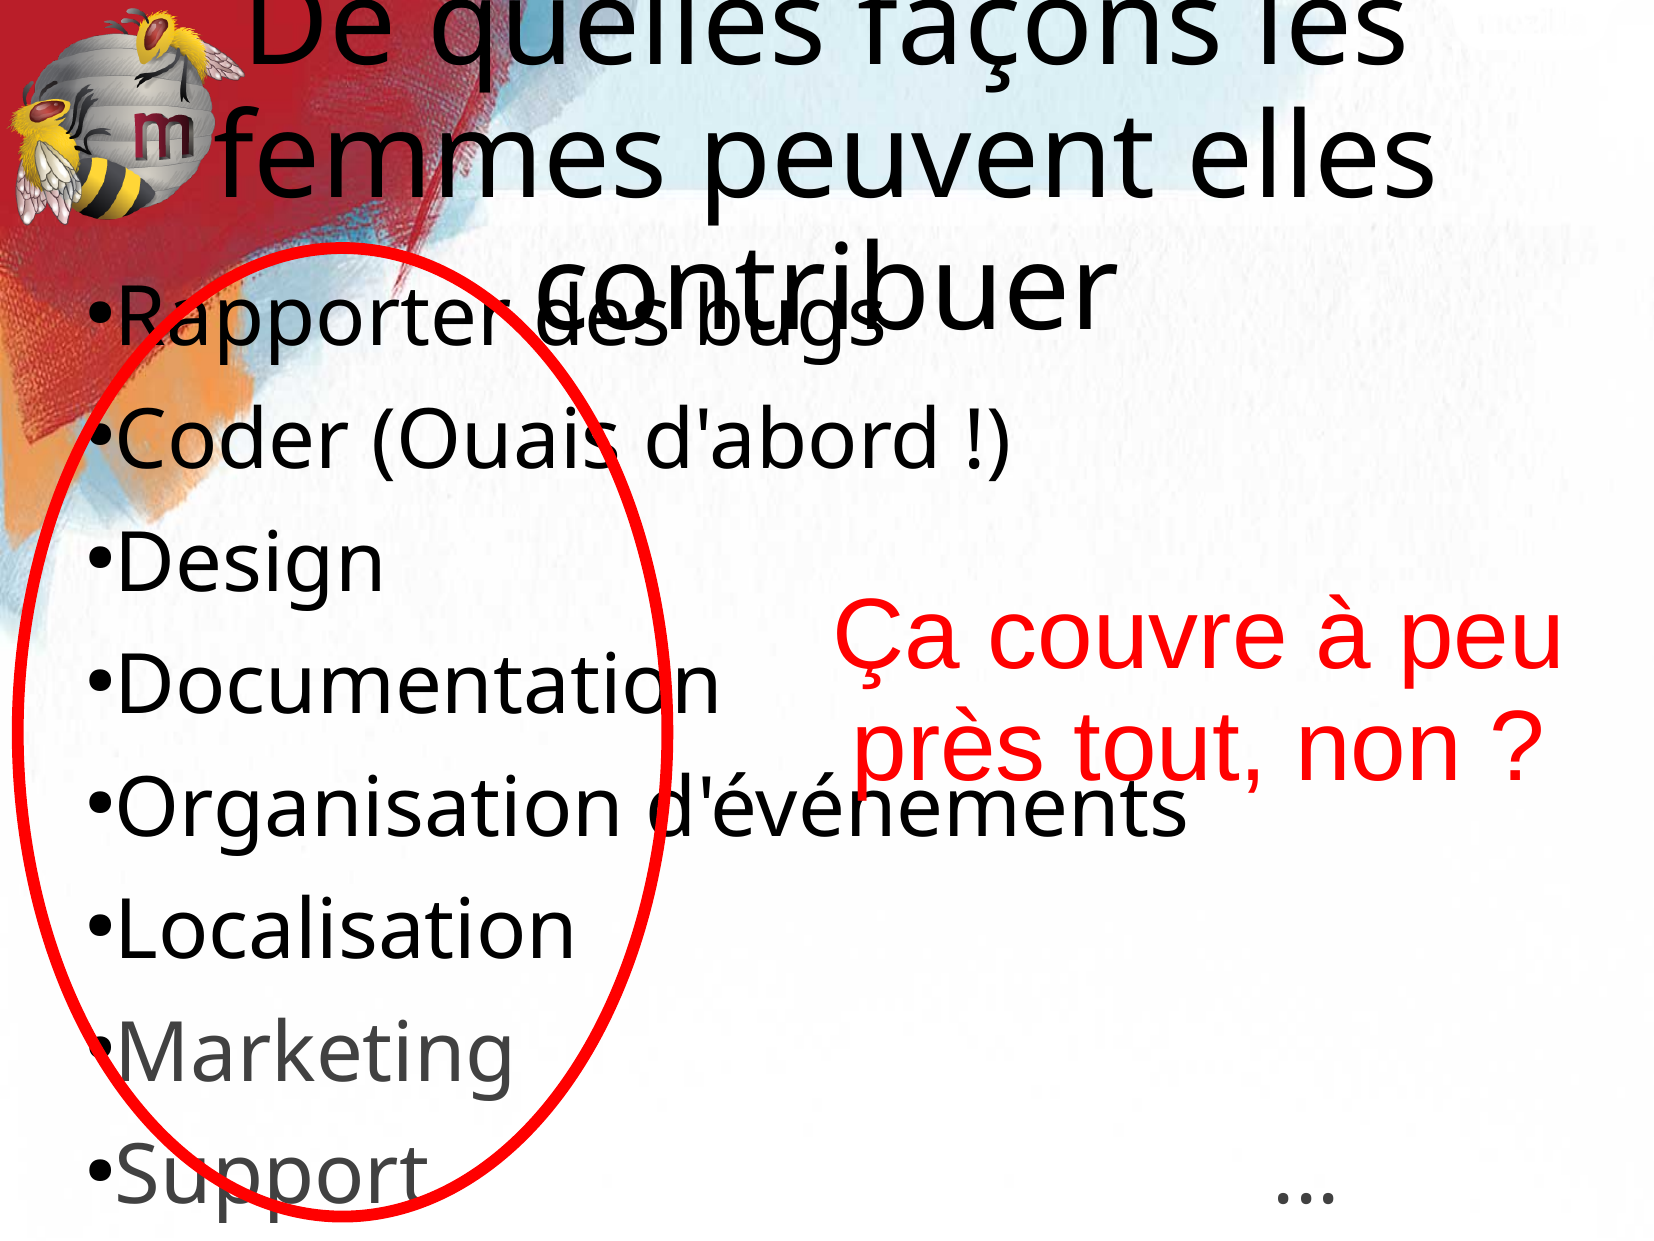

# De quelles façons les femmes peuvent elles contribuer
Ça couvre à peu près tout, non ?
Rapporter des bugs
Coder (Ouais d'abord !)
Design
Documentation
Organisation d'événements
Localisation
Marketing
Support								...